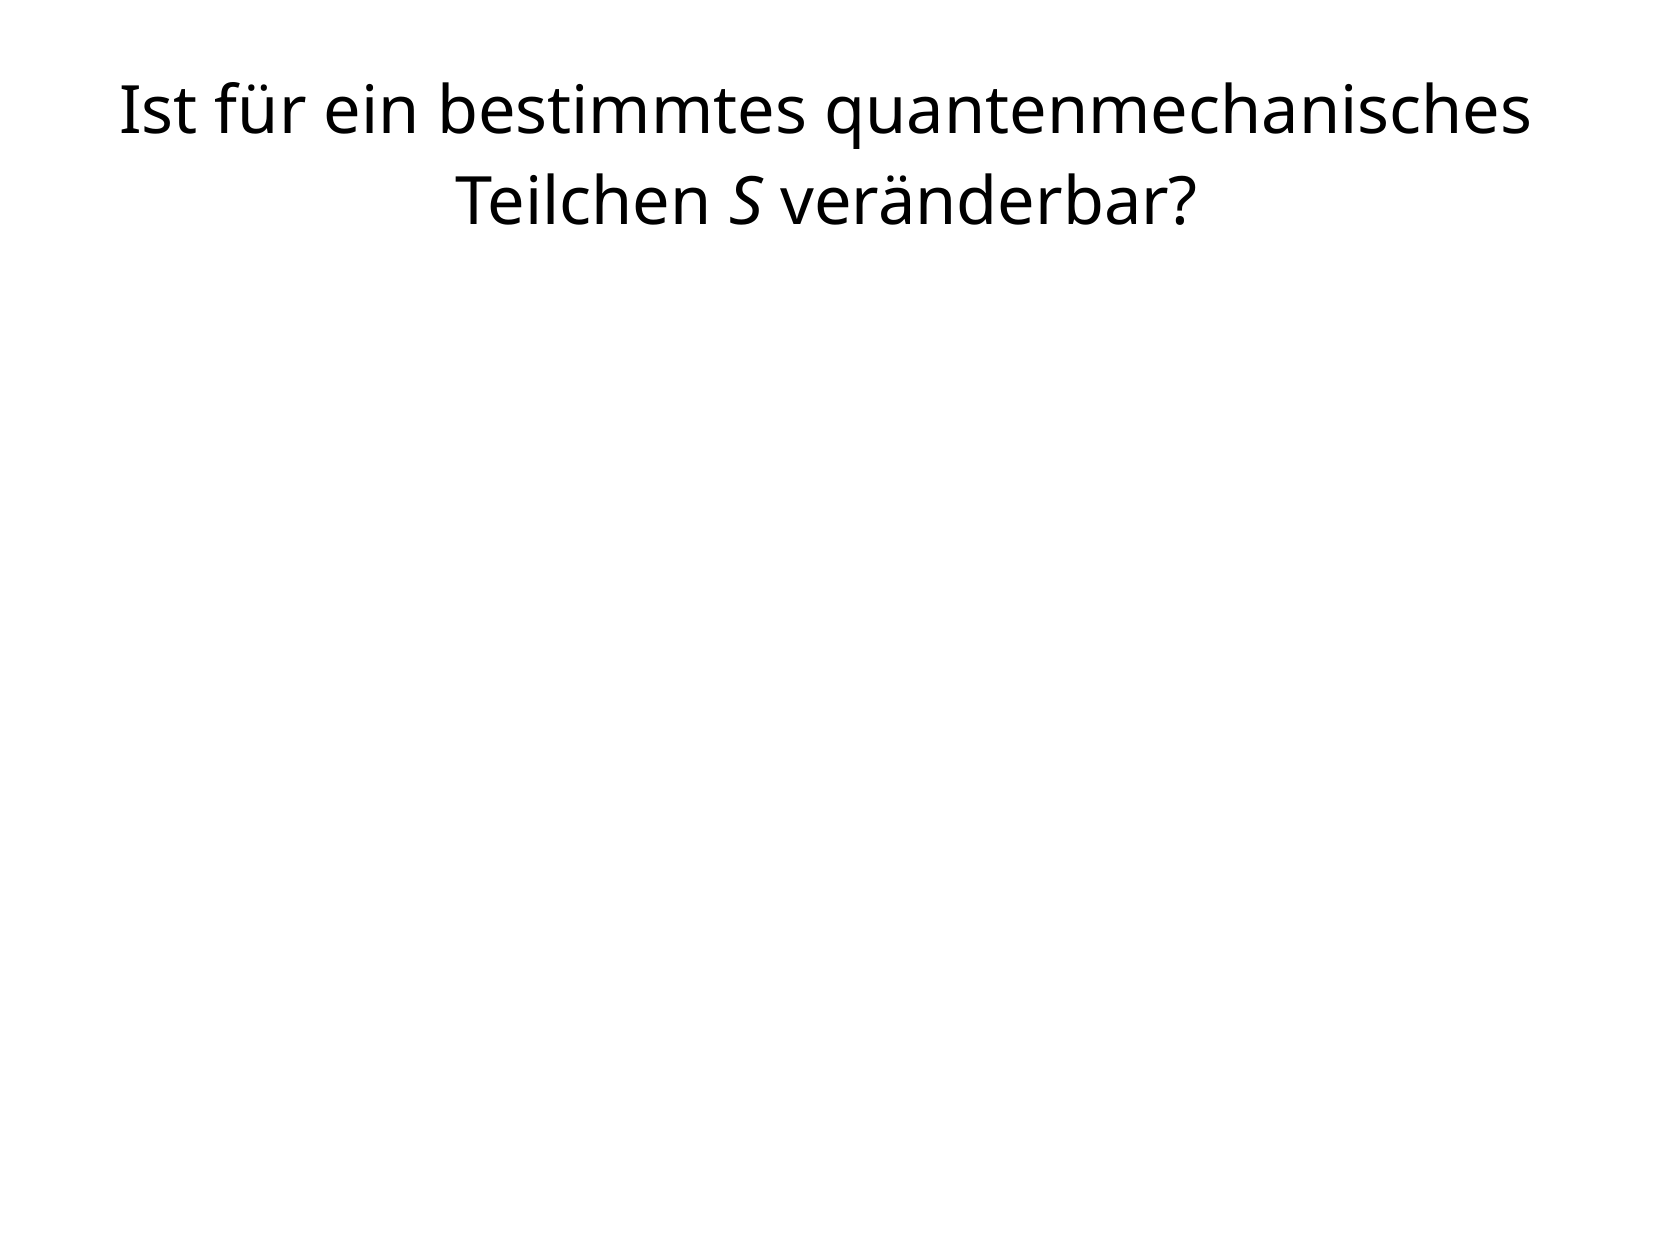

# Ist für ein bestimmtes quantenmechanisches Teilchen S veränderbar?